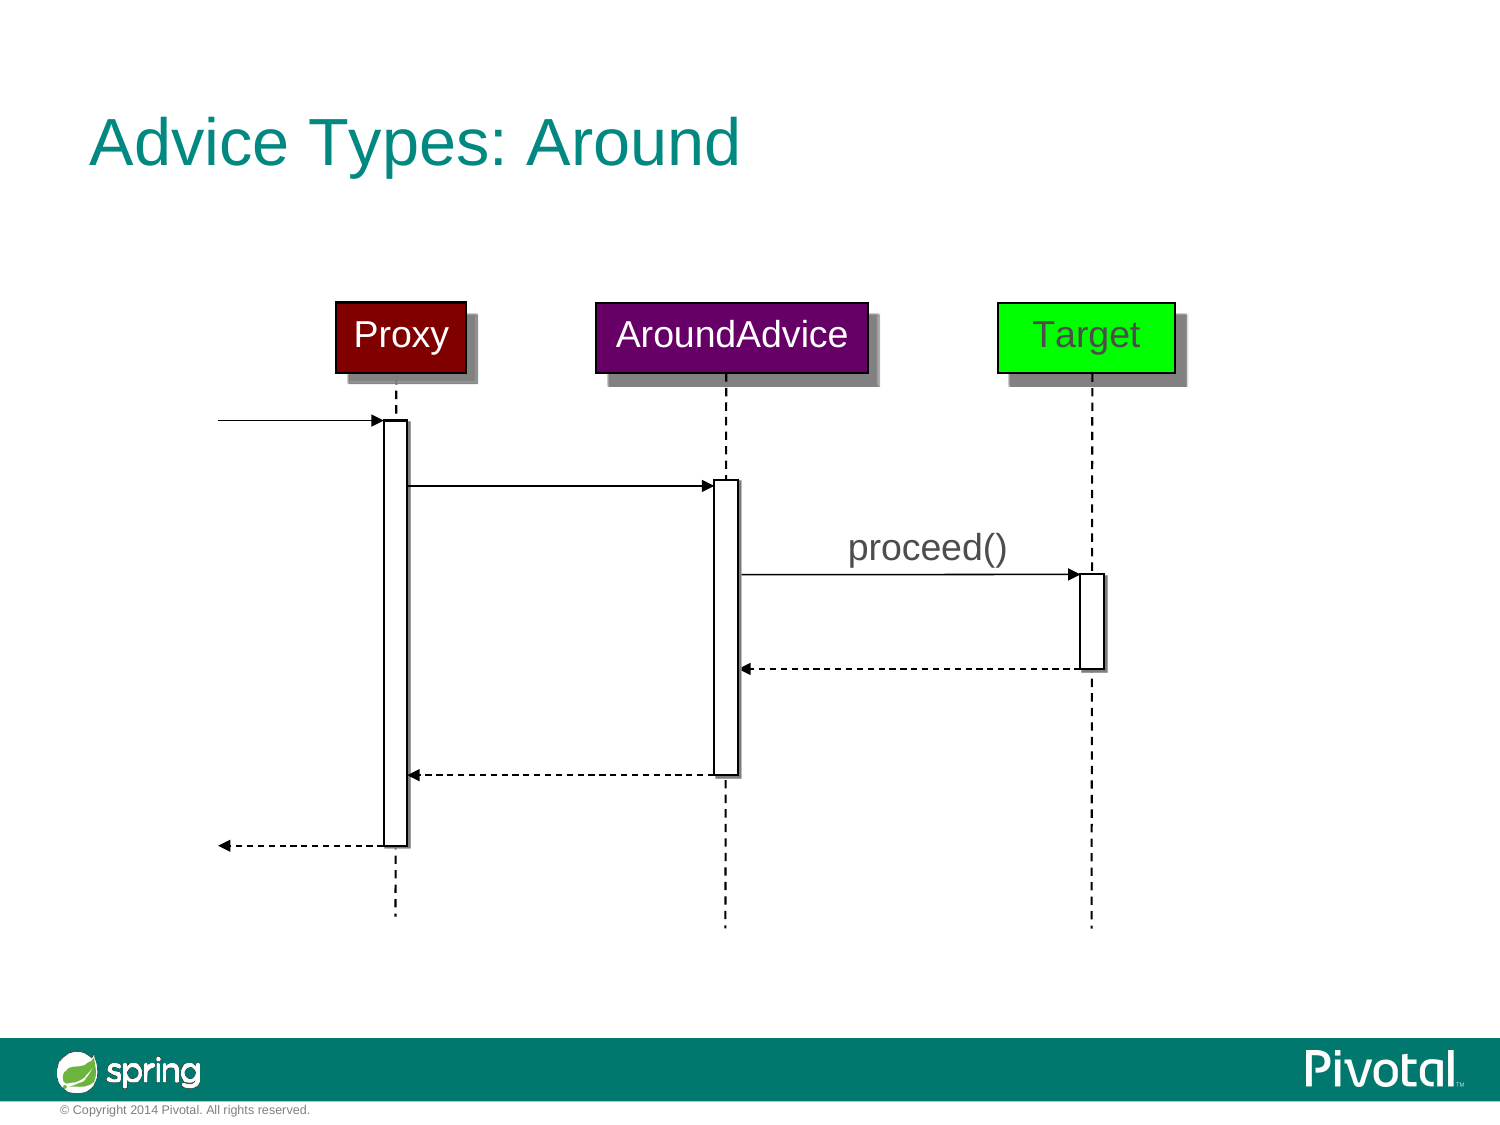

# Advice Types: Around
Proxy
AroundAdvice
Target
proceed()